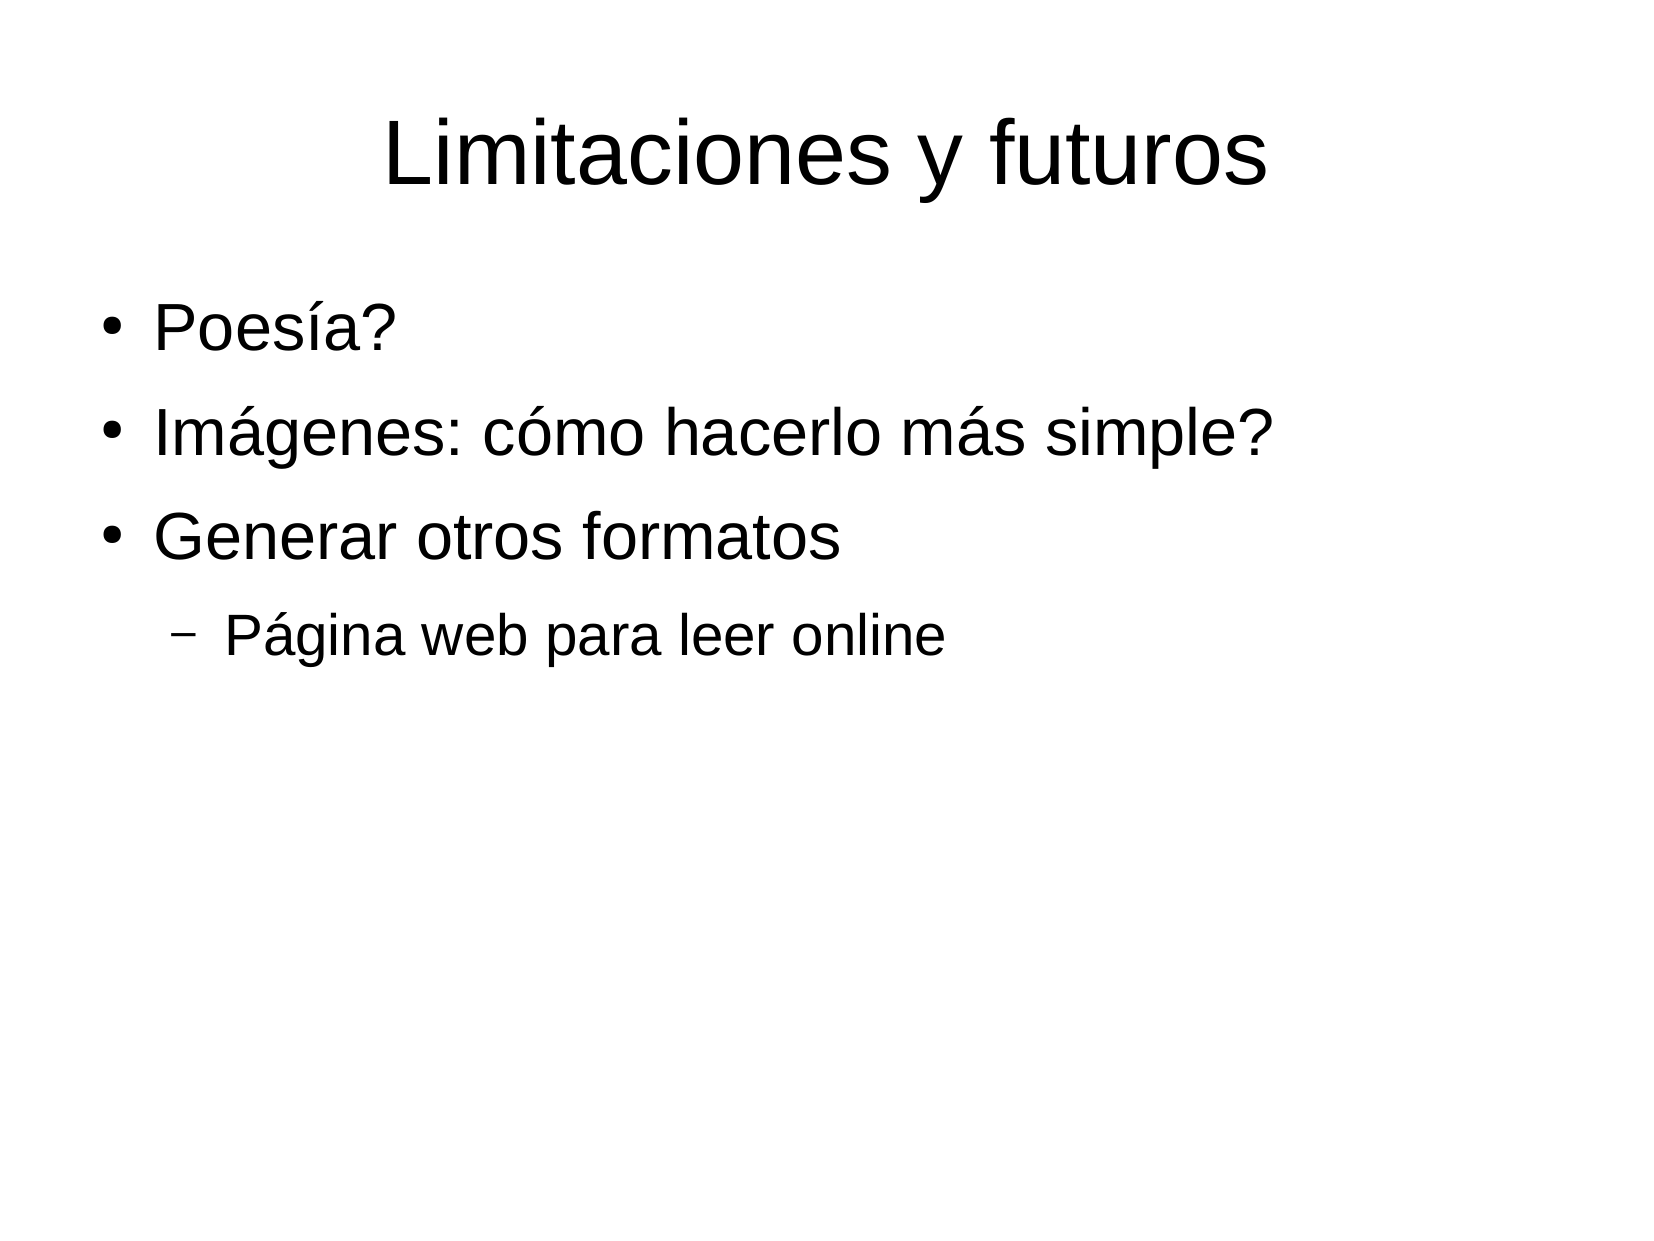

# Limitaciones y futuros
Poesía?
Imágenes: cómo hacerlo más simple?
Generar otros formatos
Página web para leer online